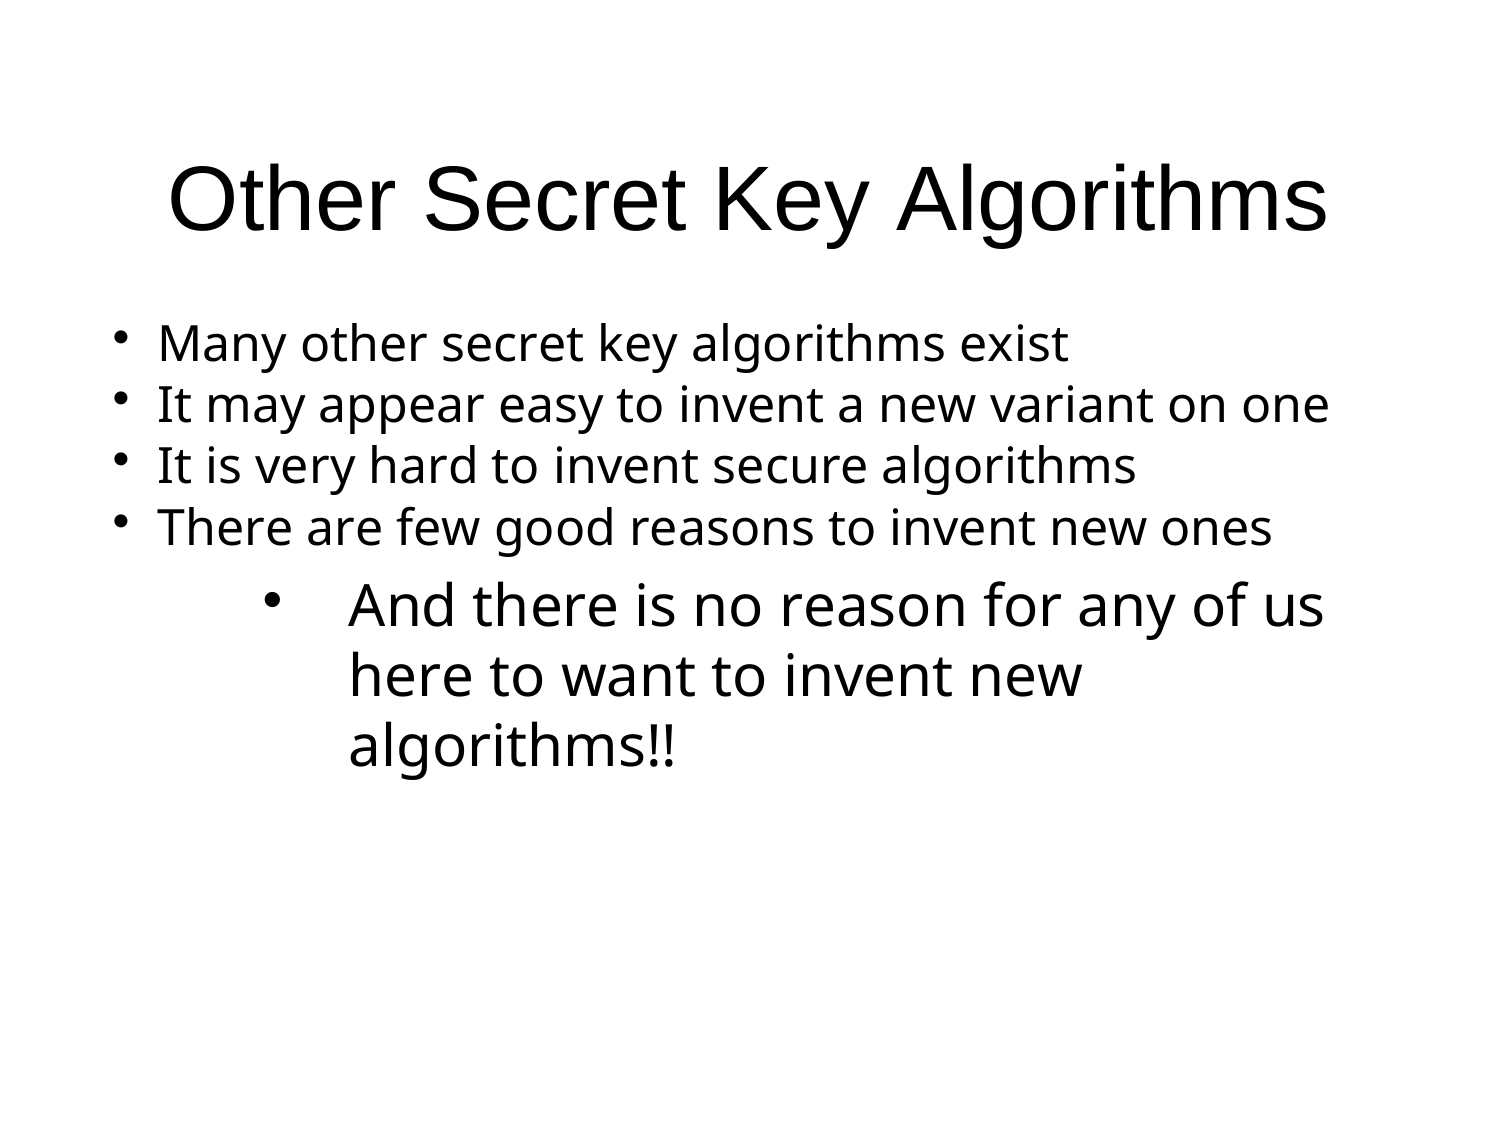

# Other Secret Key Algorithms
Many other secret key algorithms exist
It may appear easy to invent a new variant on one
It is very hard to invent secure algorithms
There are few good reasons to invent new ones
And there is no reason for any of us here to want to invent new algorithms!!